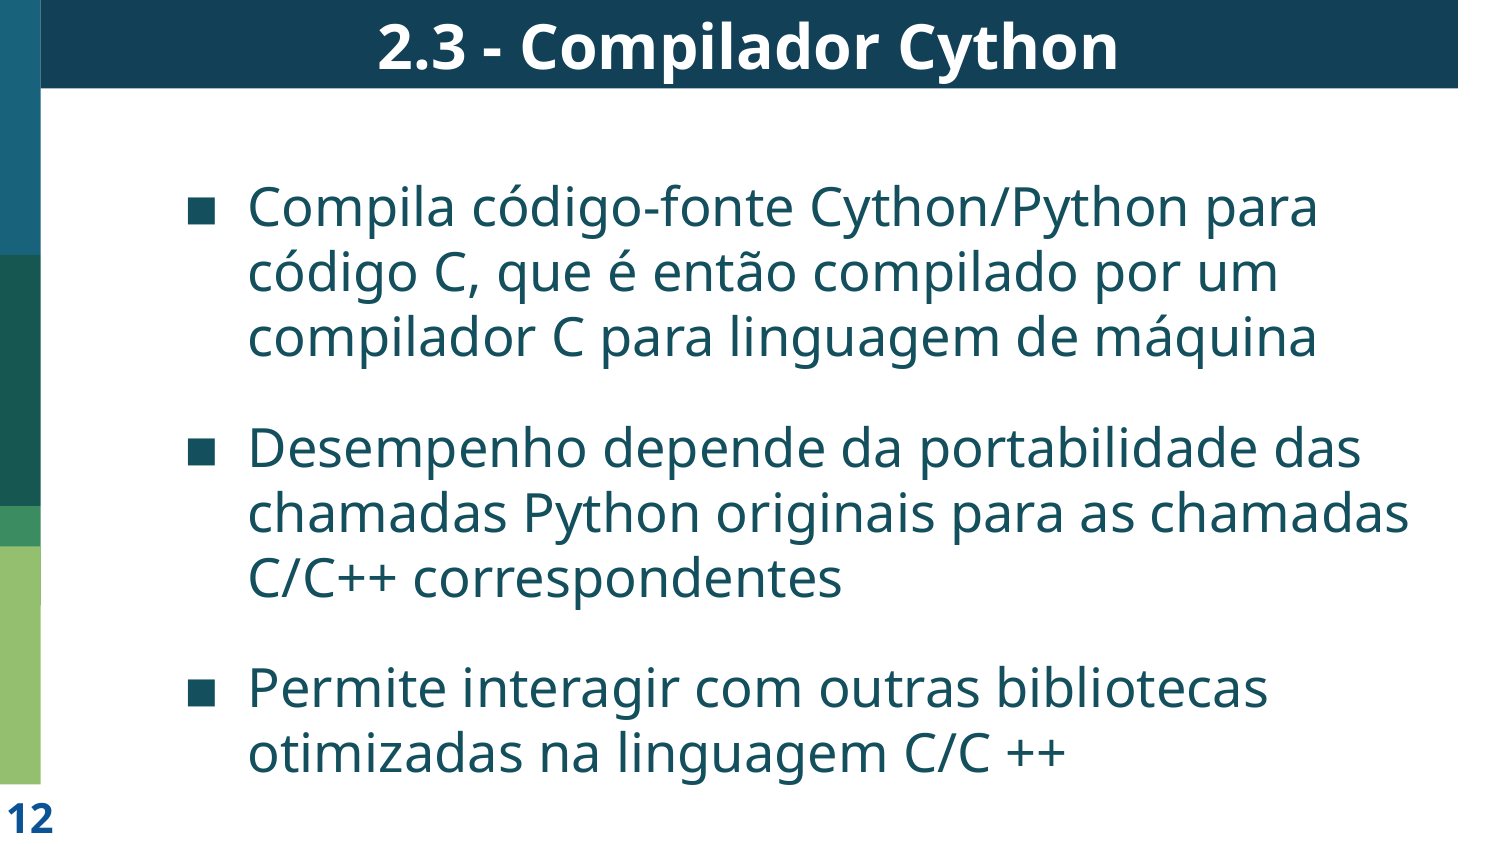

# 2.3 - Compilador Cython
Compila código-fonte Cython/Python para código C, que é então compilado por um compilador C para linguagem de máquina
Desempenho depende da portabilidade das chamadas Python originais para as chamadas C/C++ correspondentes
Permite interagir com outras bibliotecas otimizadas na linguagem C/C ++